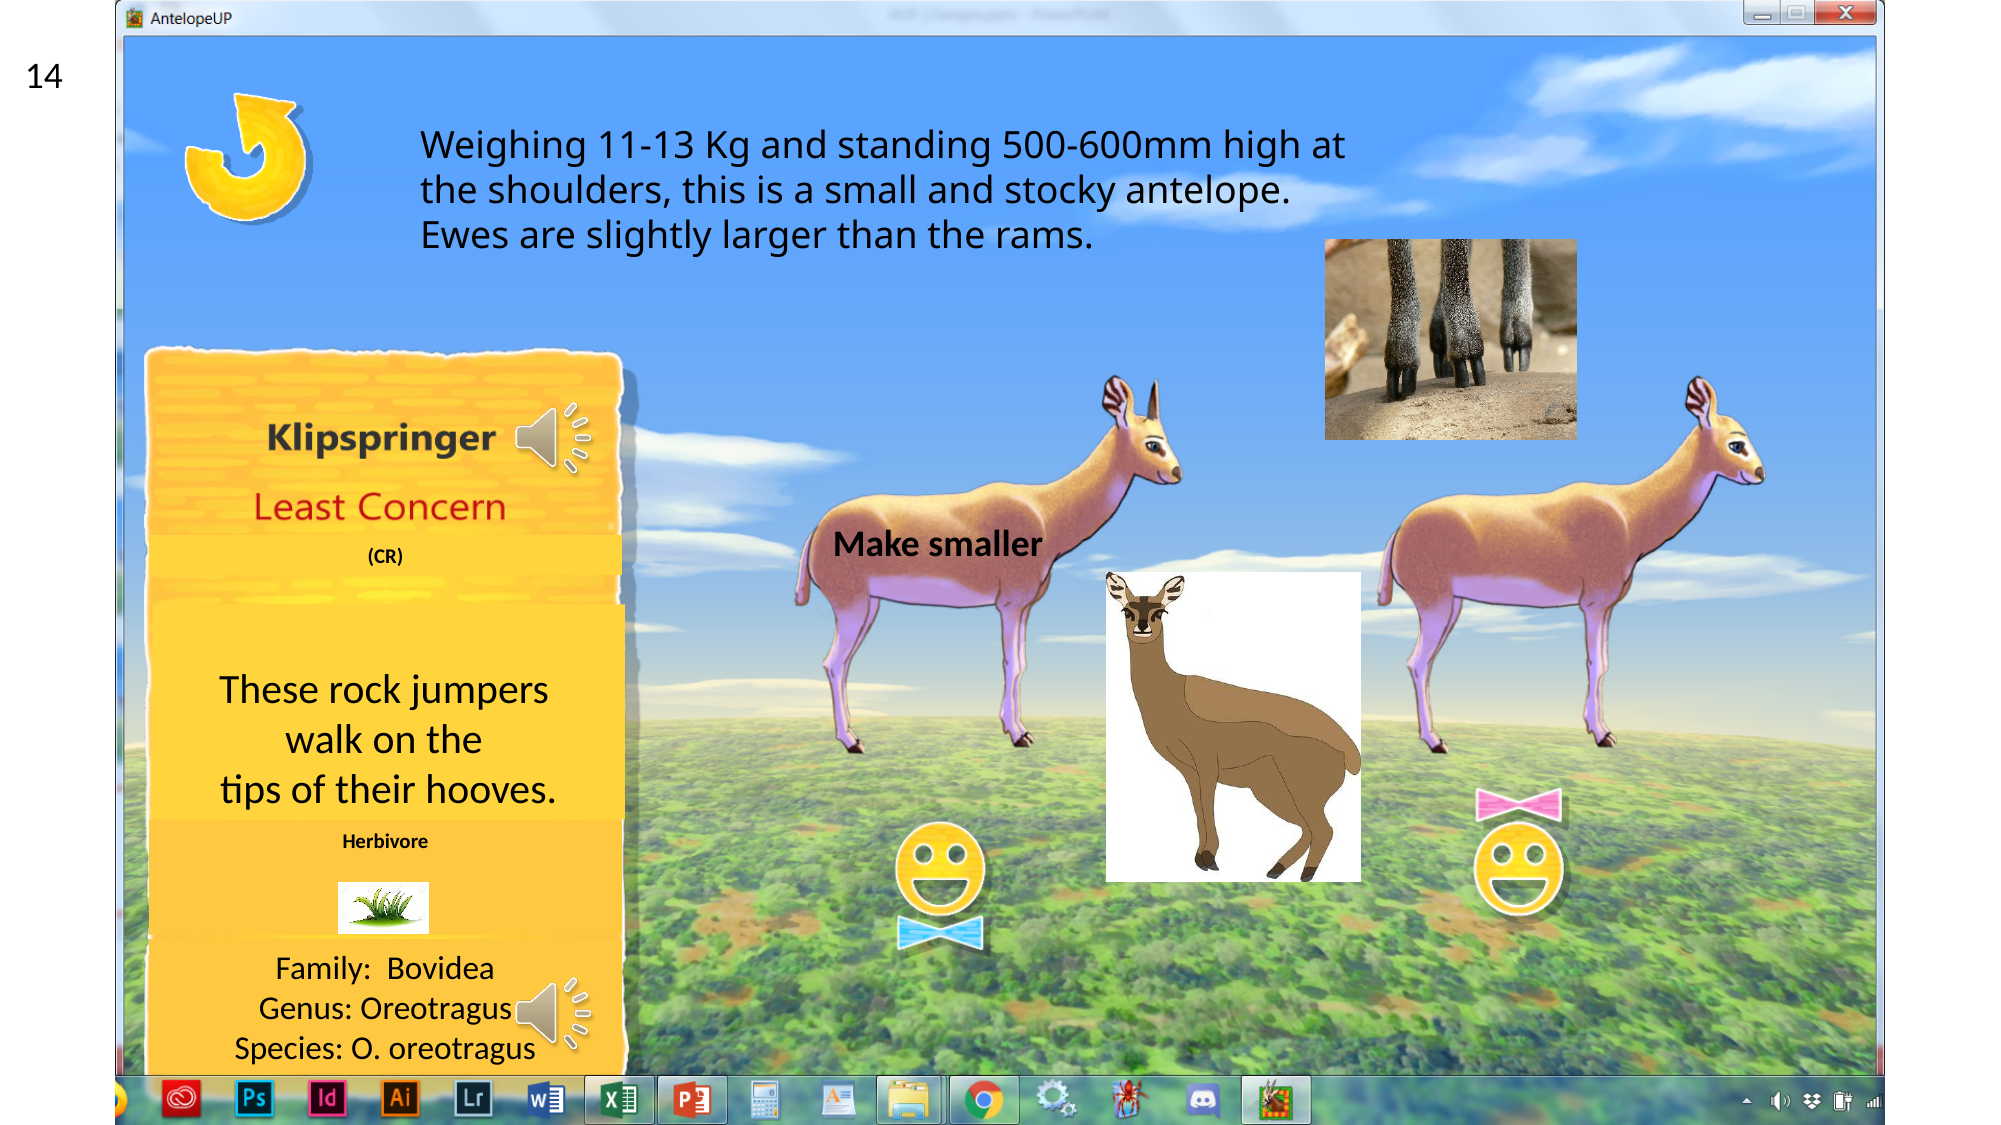

14
Weighing 11-13 Kg and standing 500-600mm high at the shoulders, this is a small and stocky antelope. Ewes are slightly larger than the rams.
Make smaller
(CR)
These rock jumpers
walk on the
tips of their hooves.
Herbivore
Family: Bovidea
Genus: Oreotragus
Species: O. oreotragus